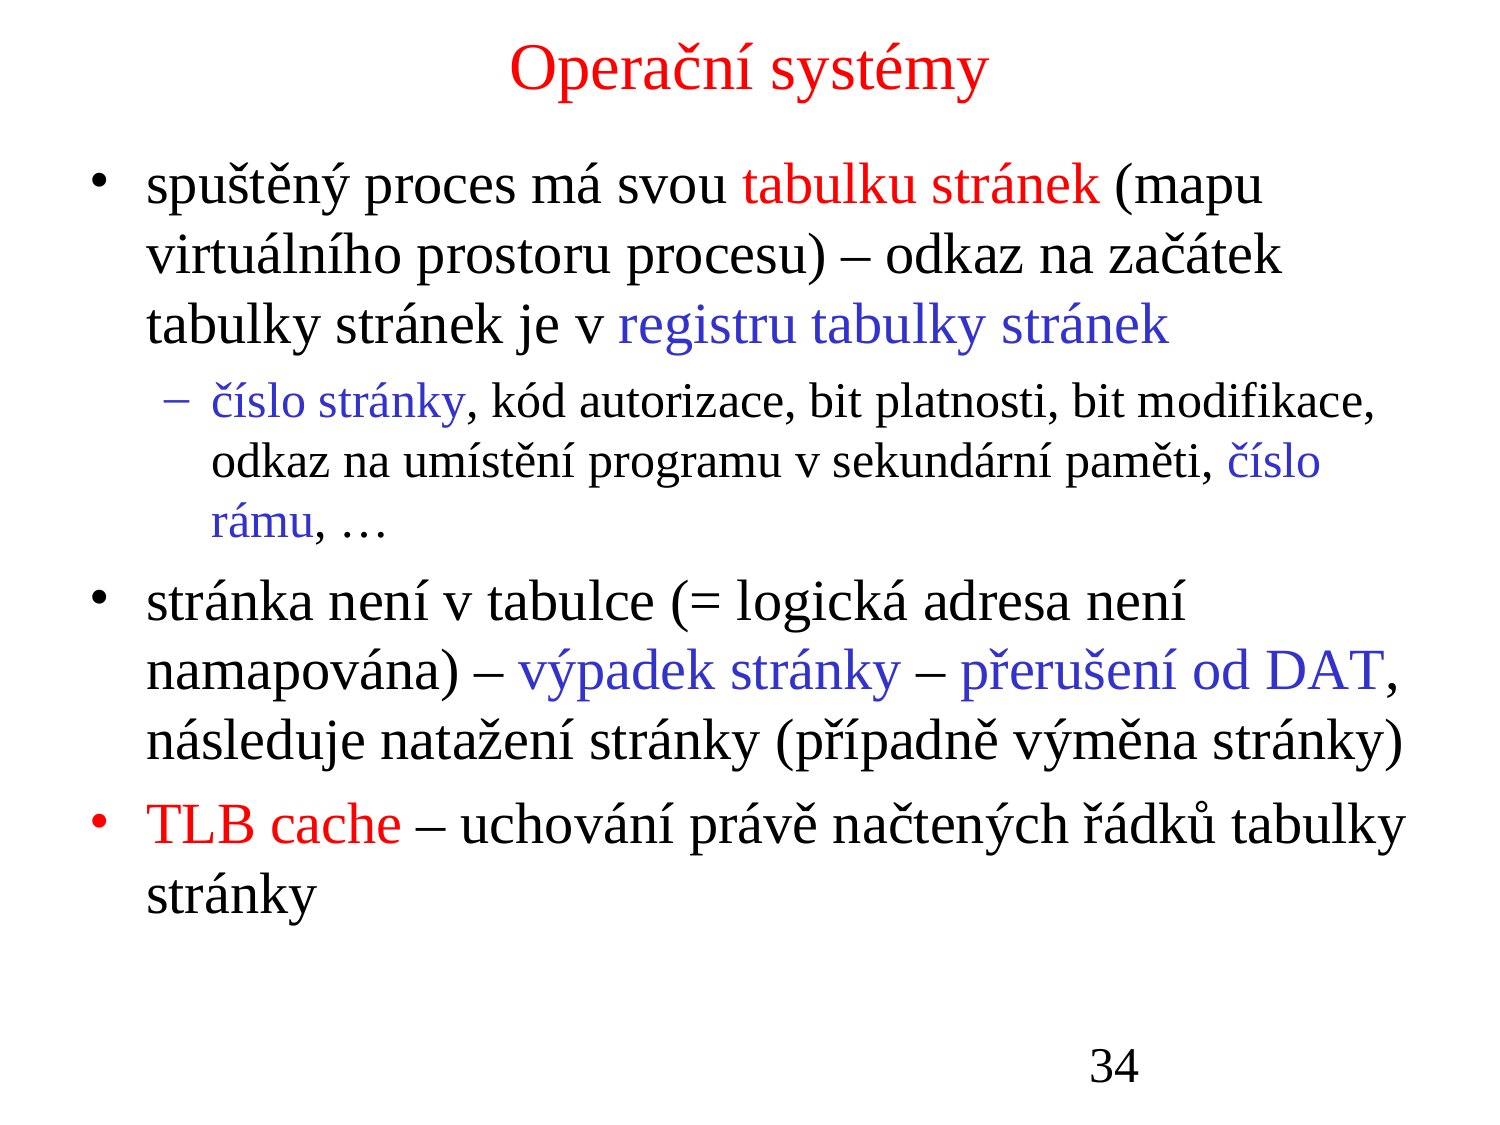

# Operační systémy
spuštěný proces má svou tabulku stránek (mapu virtuálního prostoru procesu) – odkaz na začátek tabulky stránek je v registru tabulky stránek
číslo stránky, kód autorizace, bit platnosti, bit modifikace, odkaz na umístění programu v sekundární paměti, číslo rámu, …
stránka není v tabulce (= logická adresa není namapována) – výpadek stránky – přerušení od DAT, následuje natažení stránky (případně výměna stránky)
TLB cache – uchování právě načtených řádků tabulky stránky
34